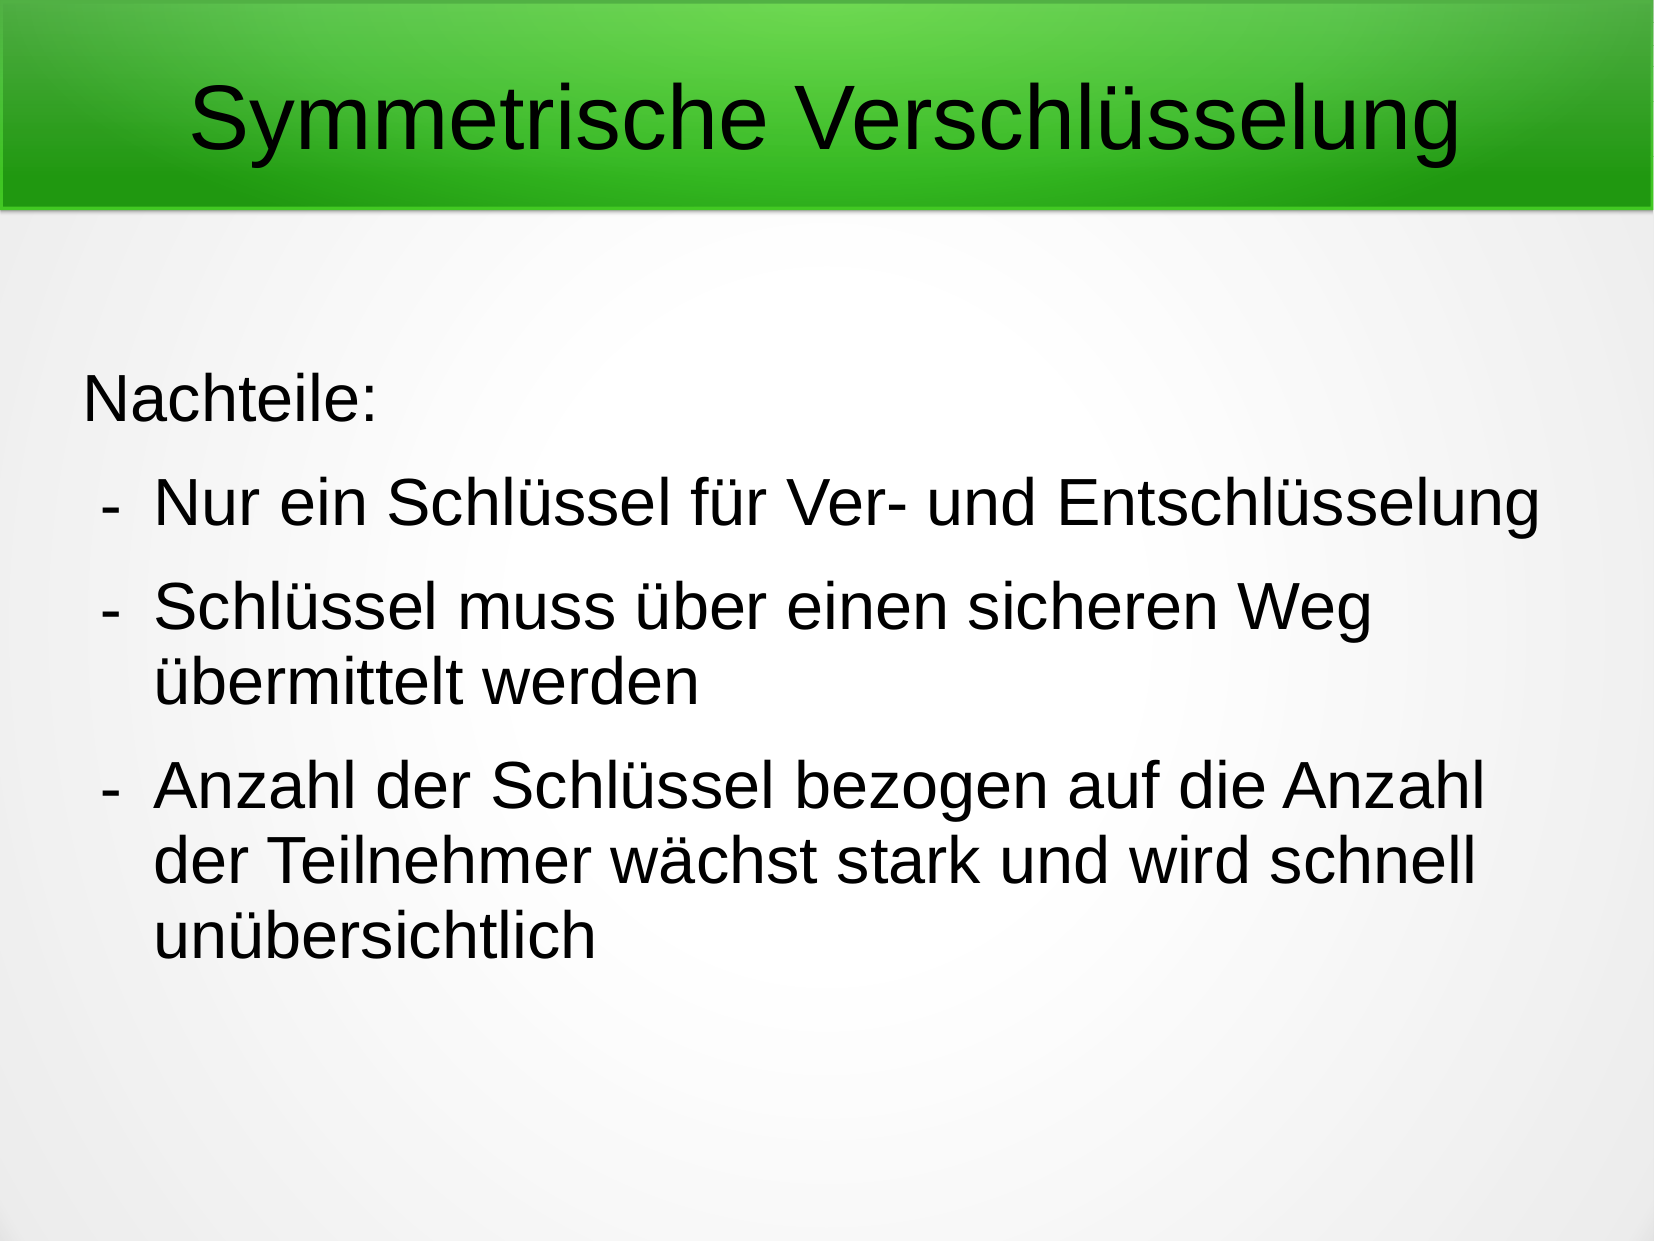

# Symmetrische Verschlüsselung
Nachteile:
Nur ein Schlüssel für Ver- und Entschlüsselung
Schlüssel muss über einen sicheren Weg
übermittelt werden
Anzahl der Schlüssel bezogen auf die Anzahl der Teilnehmer wächst stark und wird schnell unübersichtlich